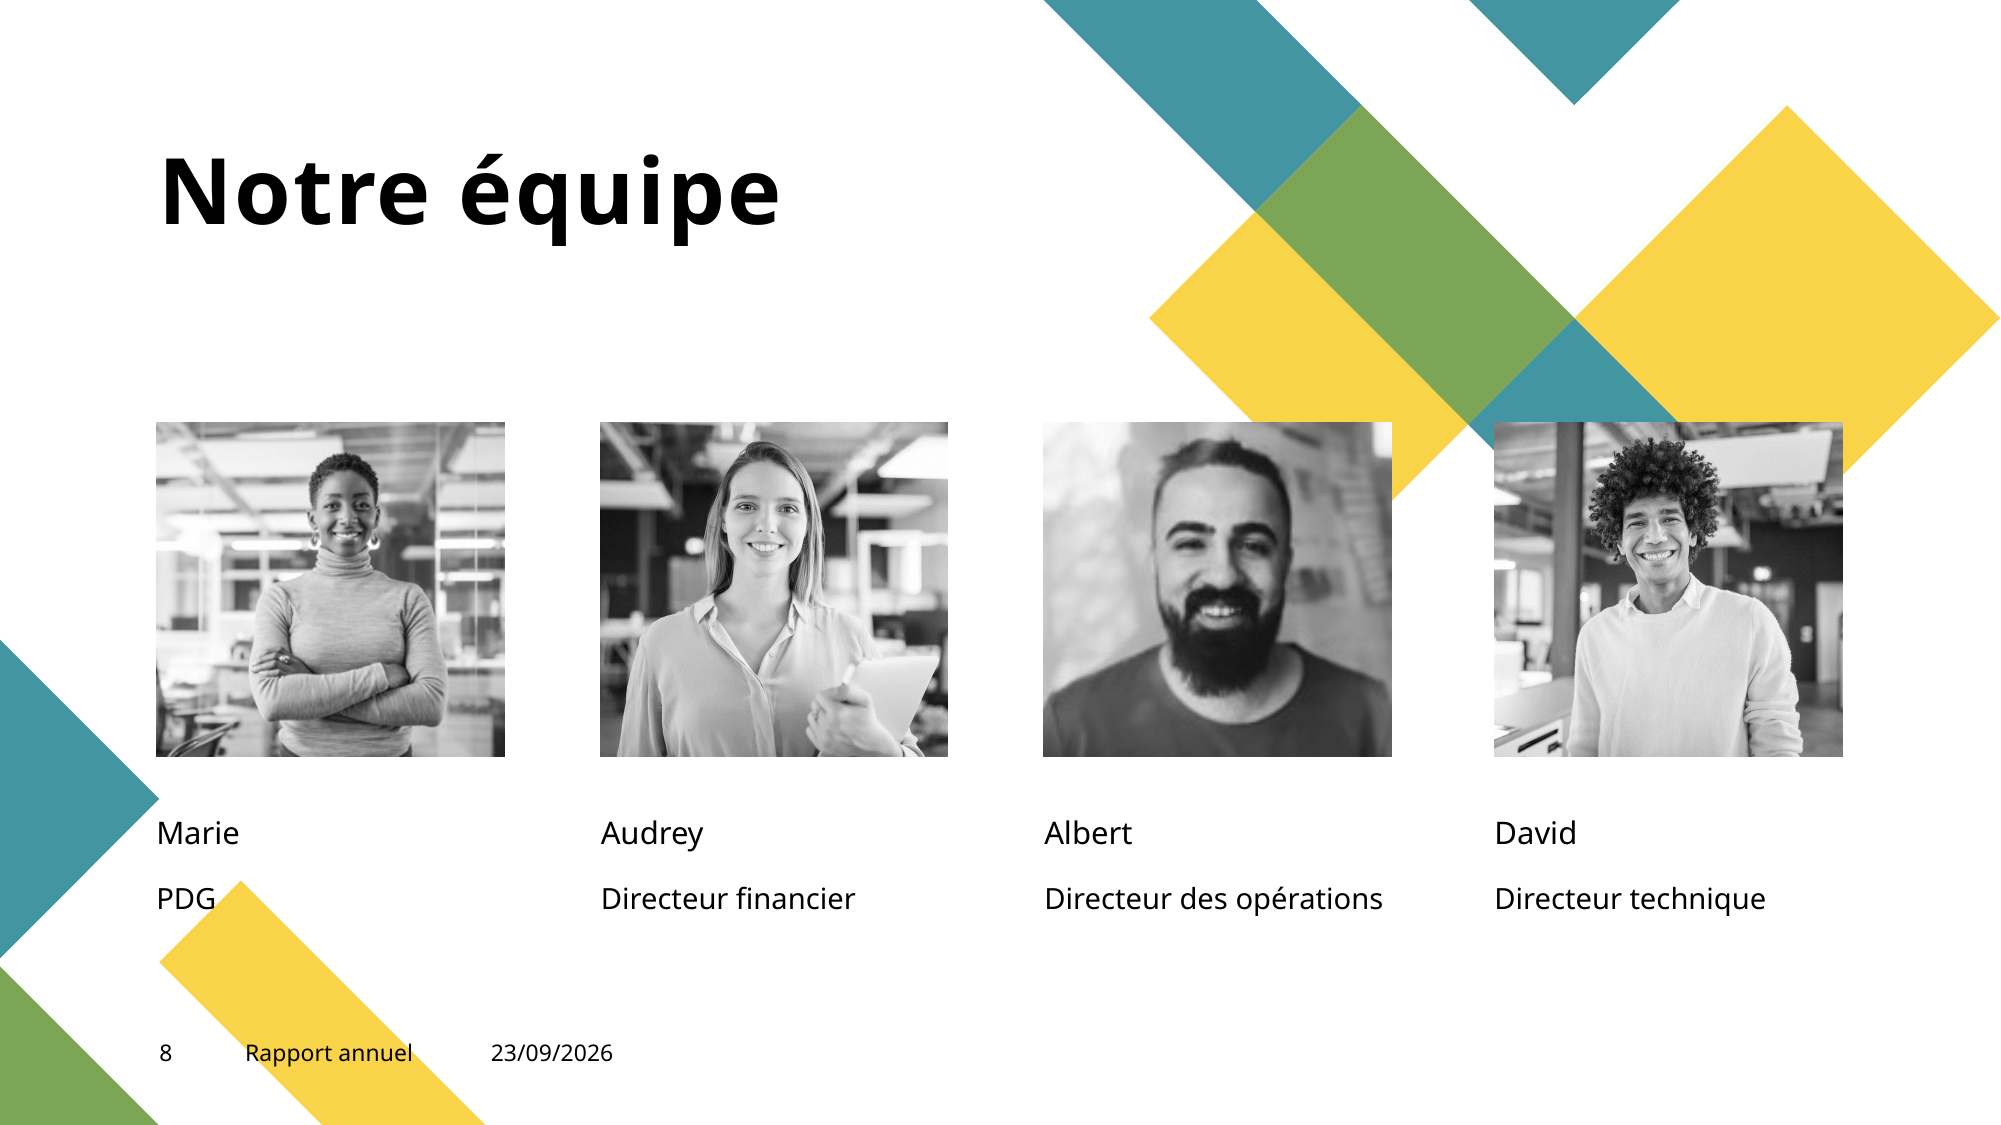

# Notre équipe
Marie
Audrey
Albert
David
PDG
Directeur financier
Directeur des opérations
Directeur technique
Rapport annuel